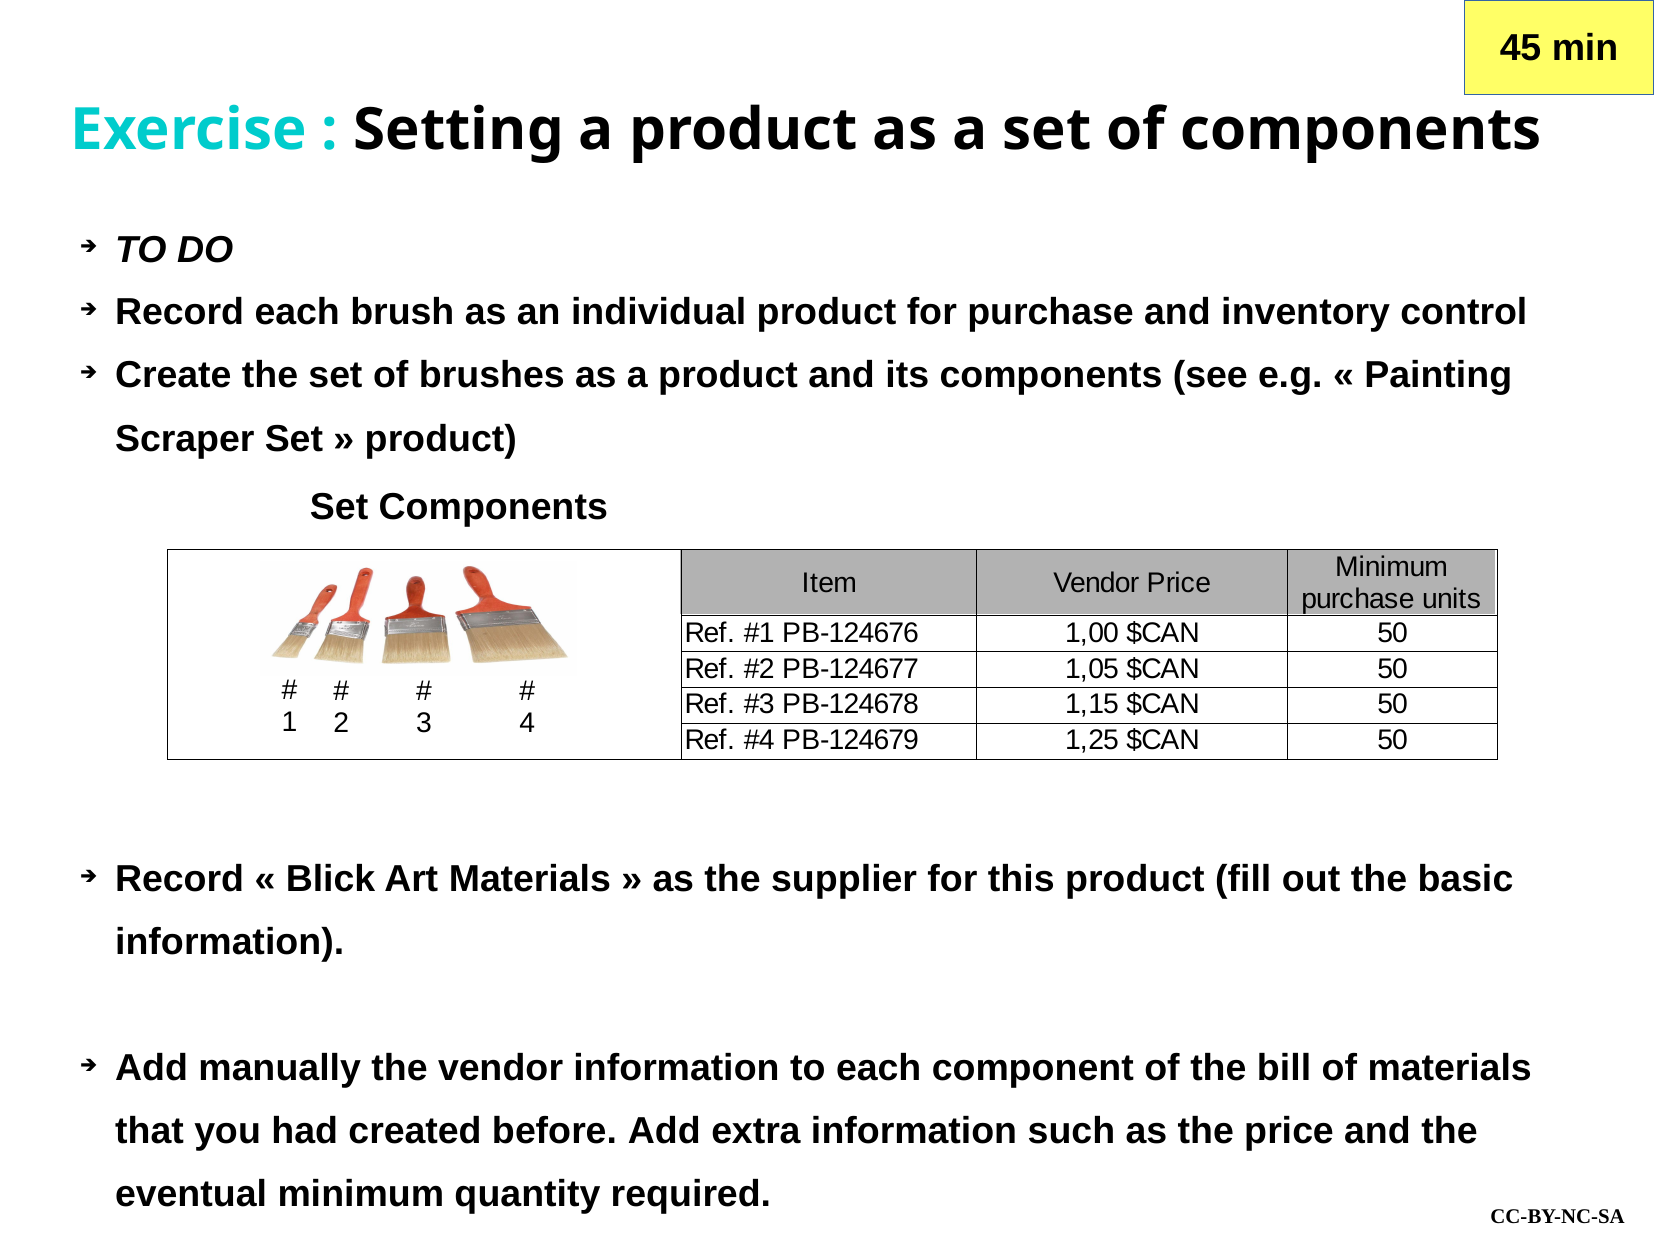

45 min
# Exercise : Setting a product as a set of components
TO DO
Record each brush as an individual product for purchase and inventory control
Create the set of brushes as a product and its components (see e.g. « Painting Scraper Set » product)
Record « Blick Art Materials » as the supplier for this product (fill out the basic information).
Add manually the vendor information to each component of the bill of materials that you had created before. Add extra information such as the price and the eventual minimum quantity required.
Set Components